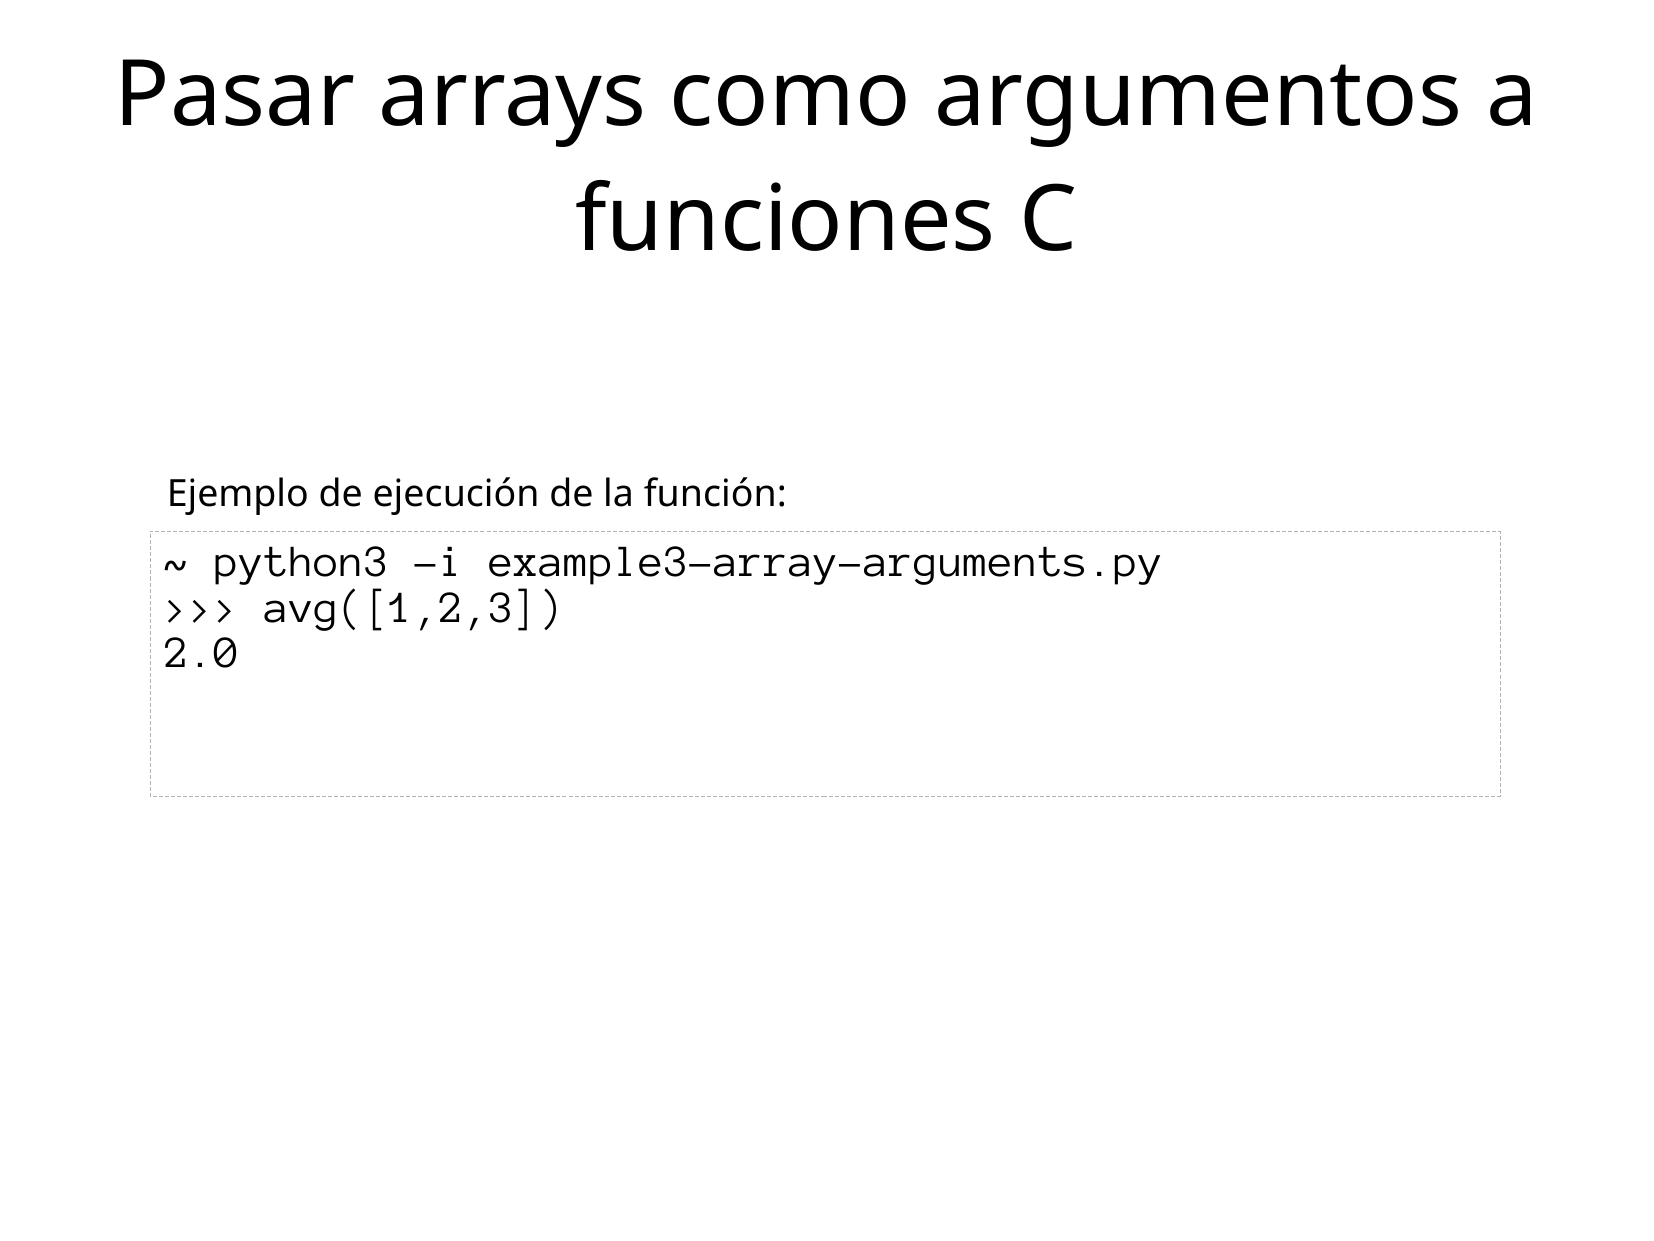

# Pasar arrays como argumentos a funciones C
Ejemplo de ejecución de la función:
~ python3 -i example3-array-arguments.py
>>> avg([1,2,3])
2.0